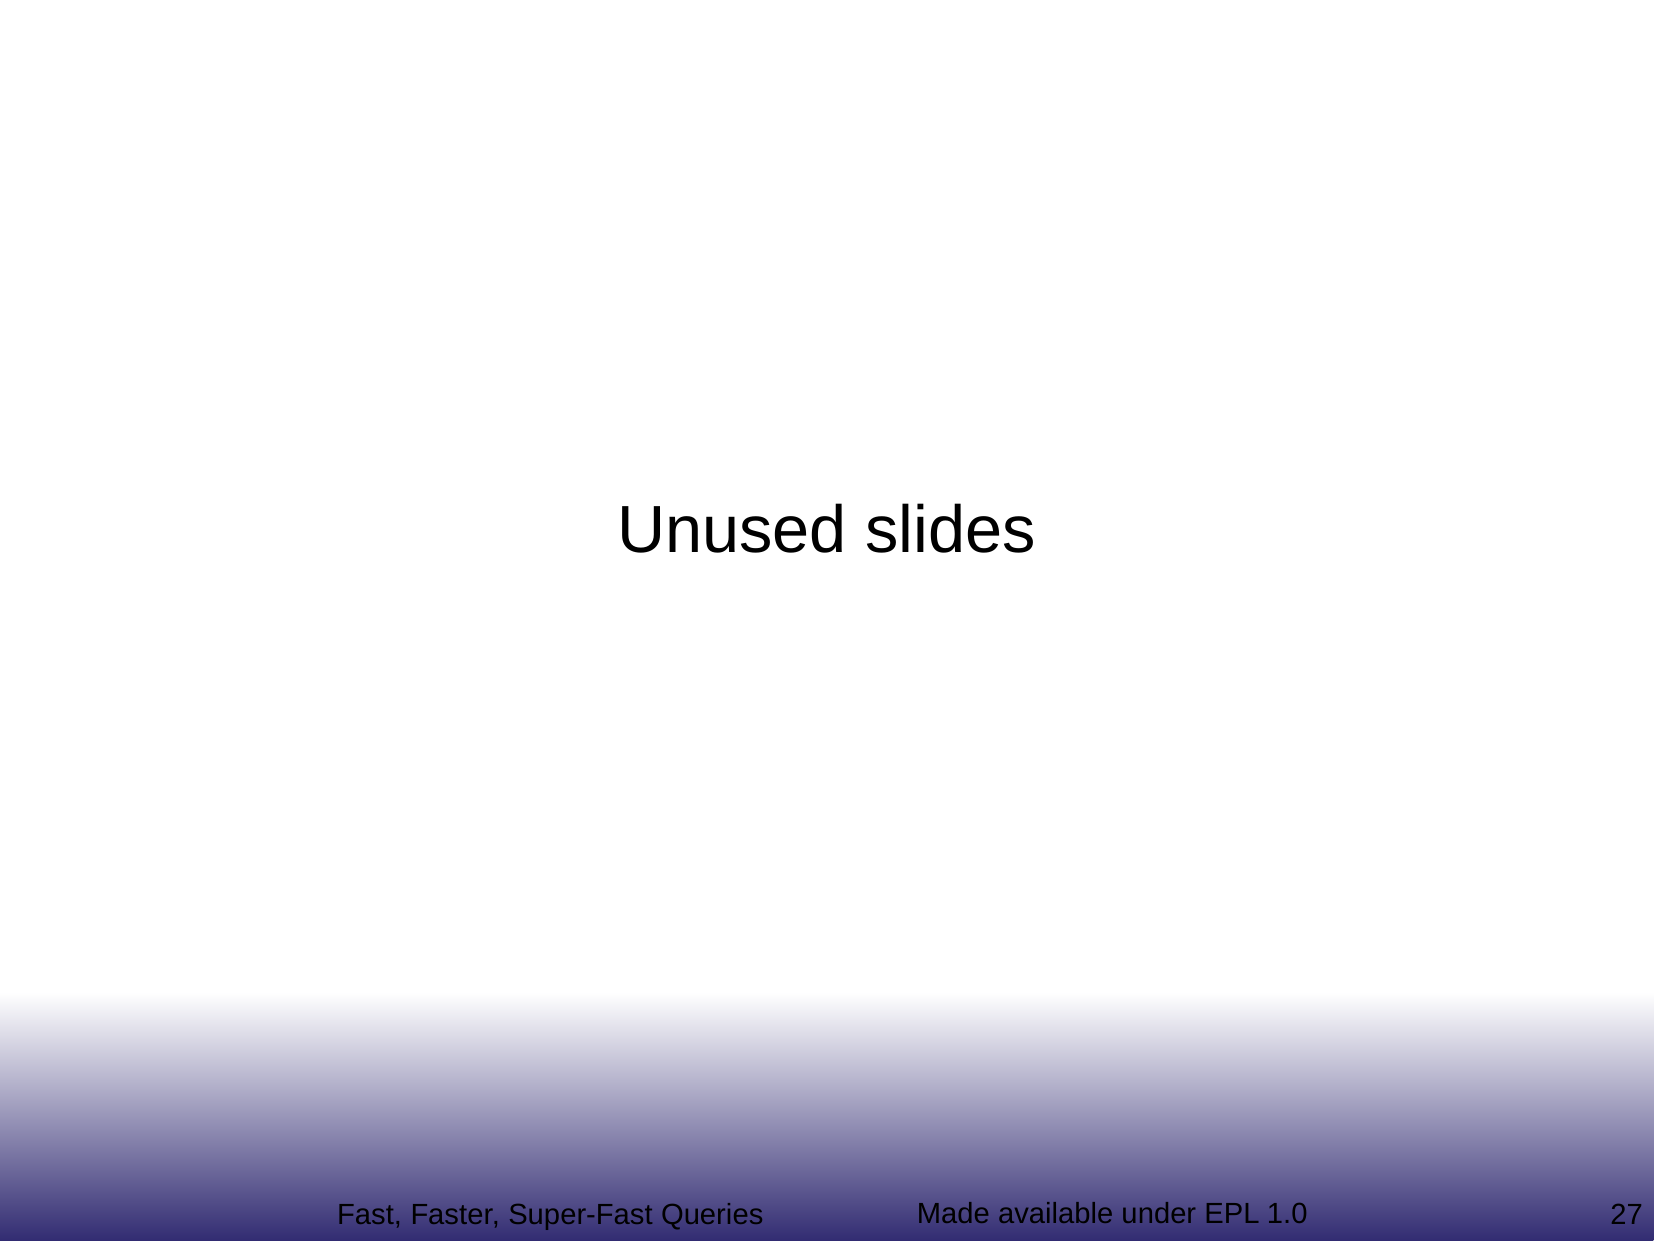

# Unused slides
Fast, Faster, Super-Fast Queries
27